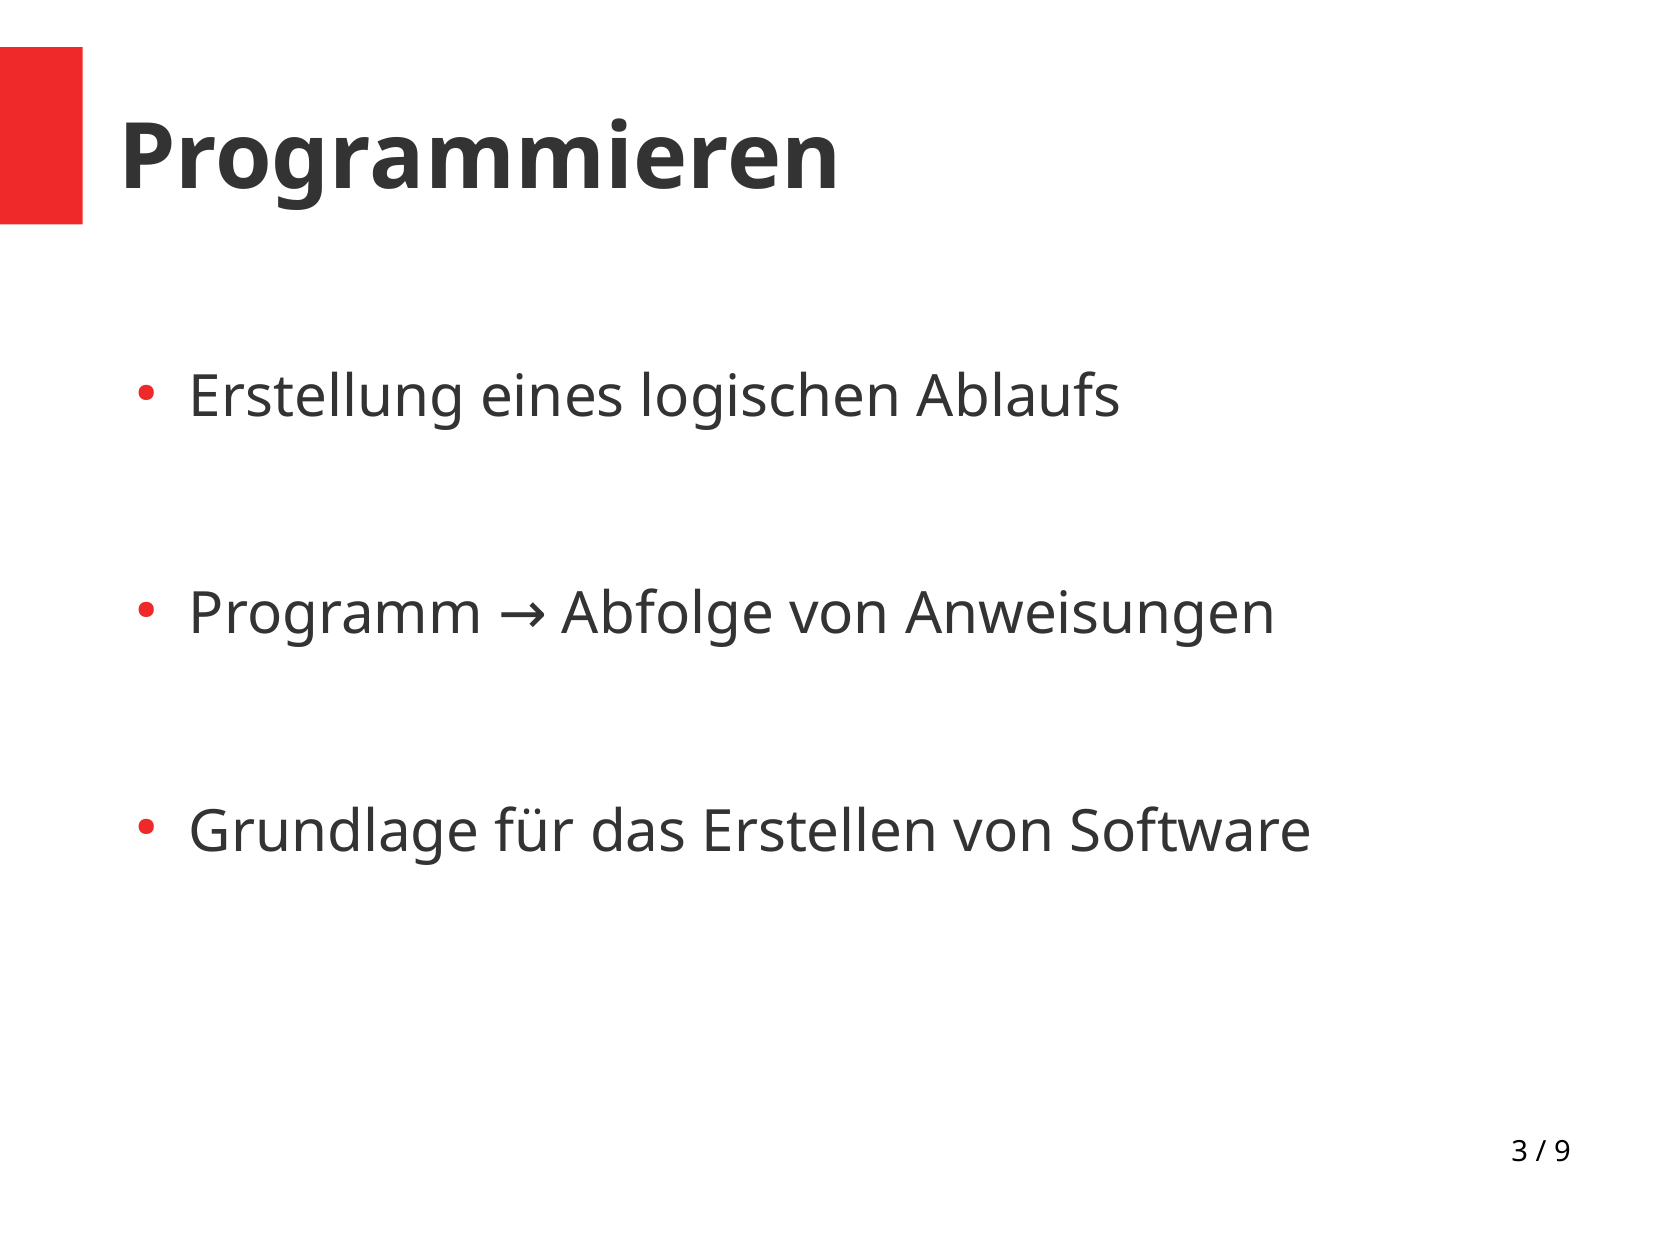

# Programmieren
Erstellung eines logischen Ablaufs
Programm → Abfolge von Anweisungen
Grundlage für das Erstellen von Software
3